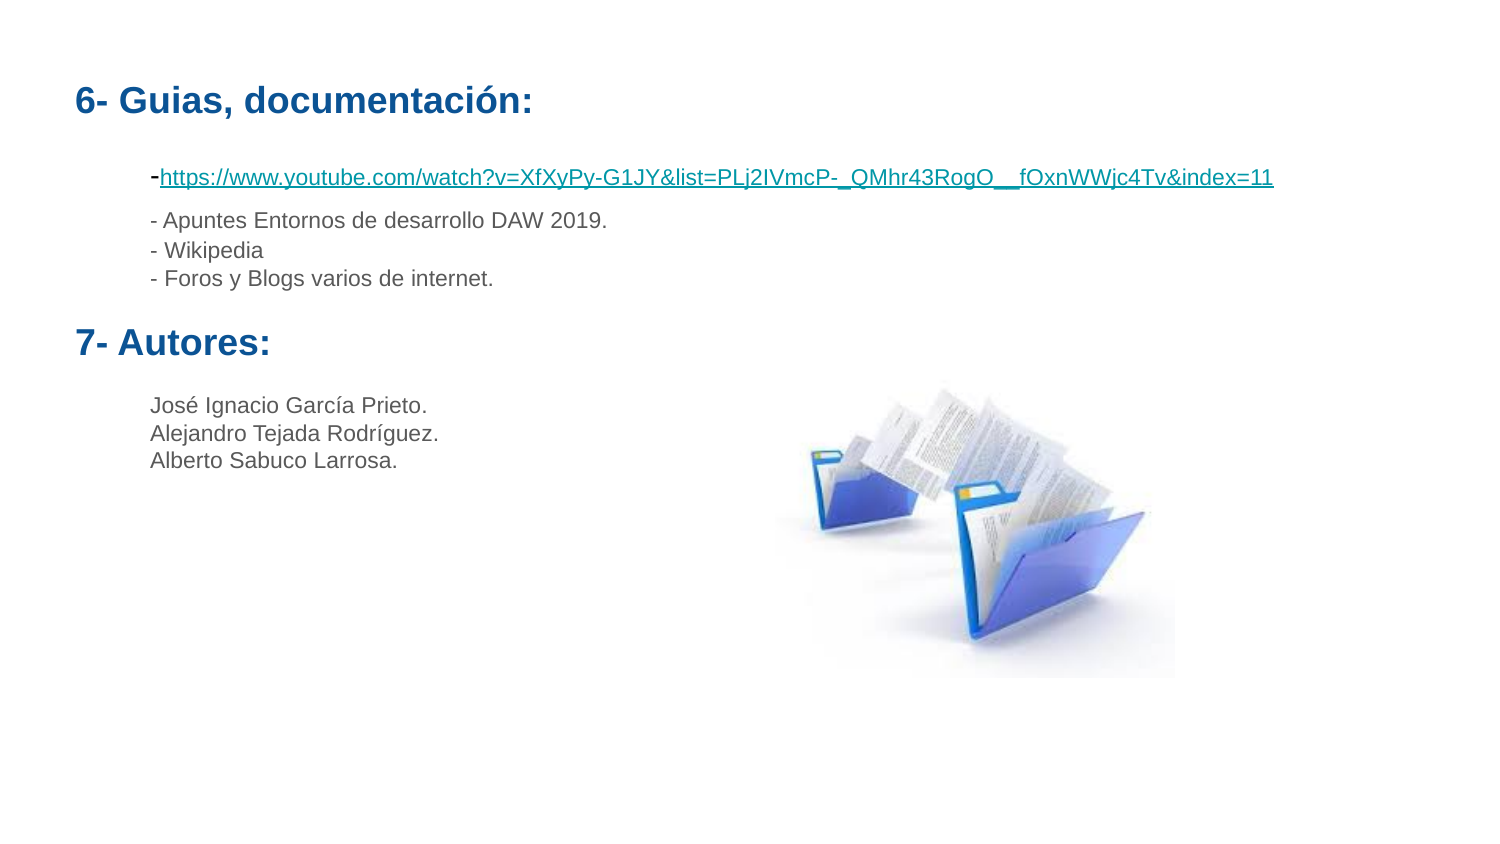

# 6- Guias, documentación:
	-https://www.youtube.com/watch?v=XfXyPy-G1JY&list=PLj2IVmcP-_QMhr43RogO__fOxnWWjc4Tv&index=11
	- Apuntes Entornos de desarrollo DAW 2019.
	- Wikipedia
	- Foros y Blogs varios de internet.
7- Autores:
	José Ignacio García Prieto.
	Alejandro Tejada Rodríguez.
	Alberto Sabuco Larrosa.